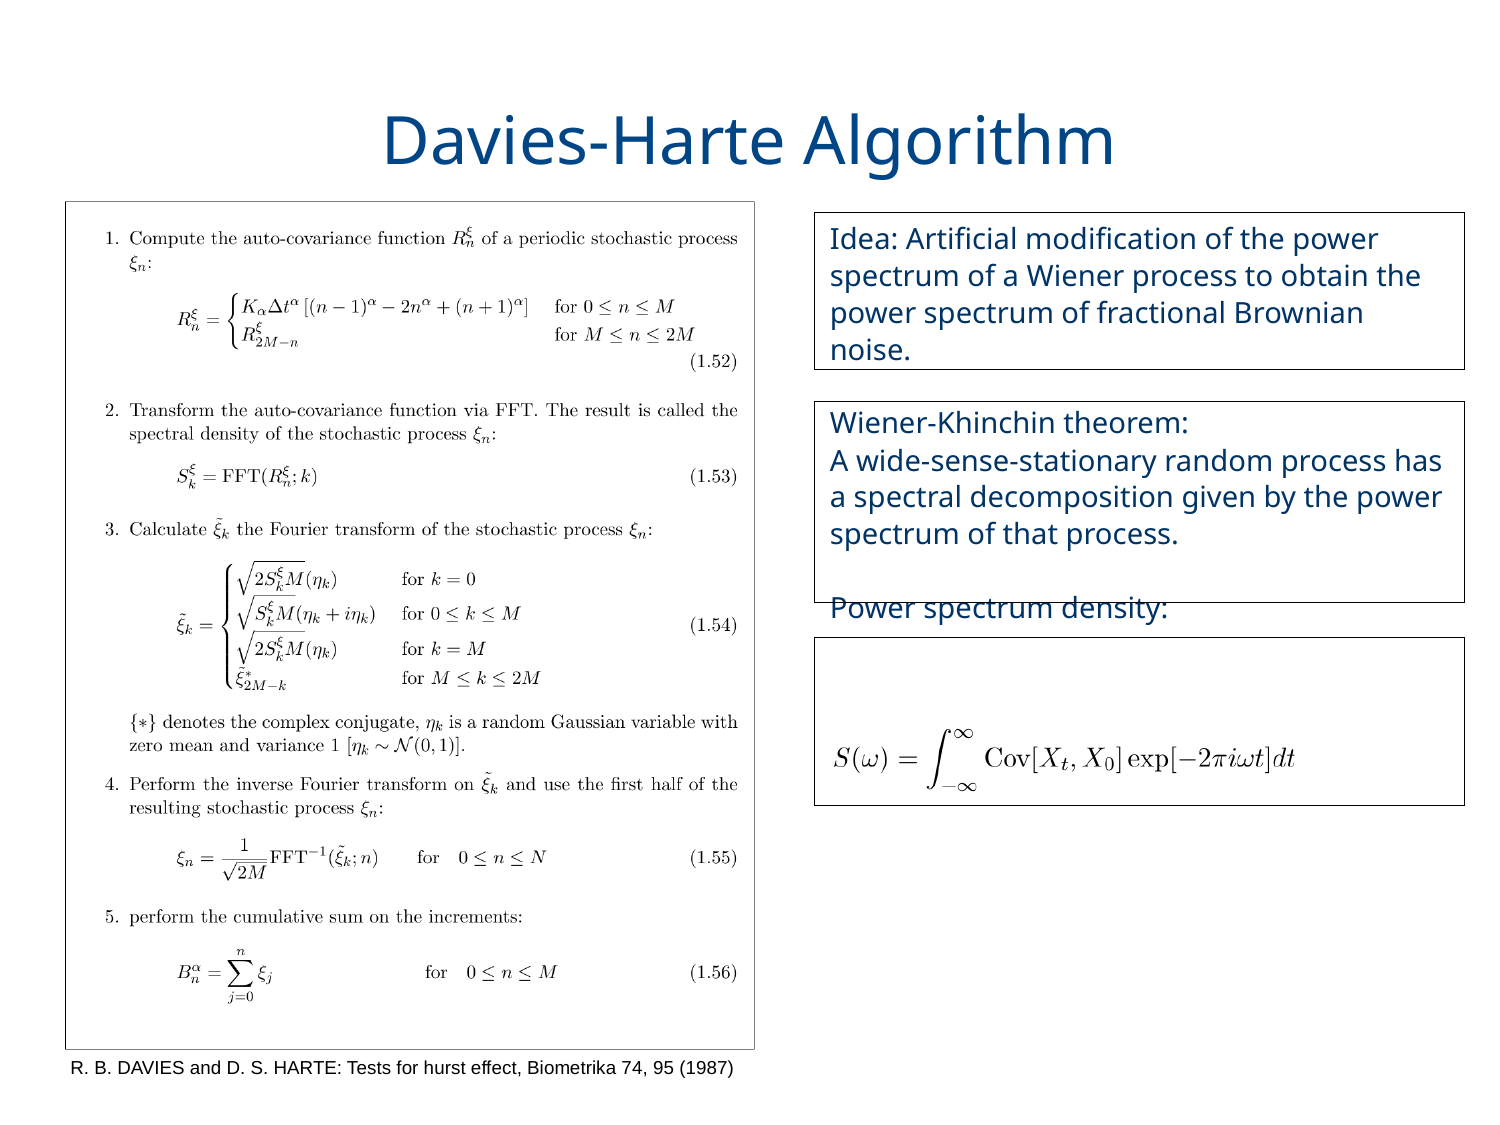

# Davies-Harte Algorithm
Idea: Artificial modification of the power spectrum of a Wiener process to obtain the power spectrum of fractional Brownian noise.
Wiener-Khinchin theorem:
A wide-sense-stationary random process has a spectral decomposition given by the power spectrum of that process.
Power spectrum density:
R. B. DAVIES and D. S. HARTE: Tests for hurst effect, Biometrika 74, 95 (1987)